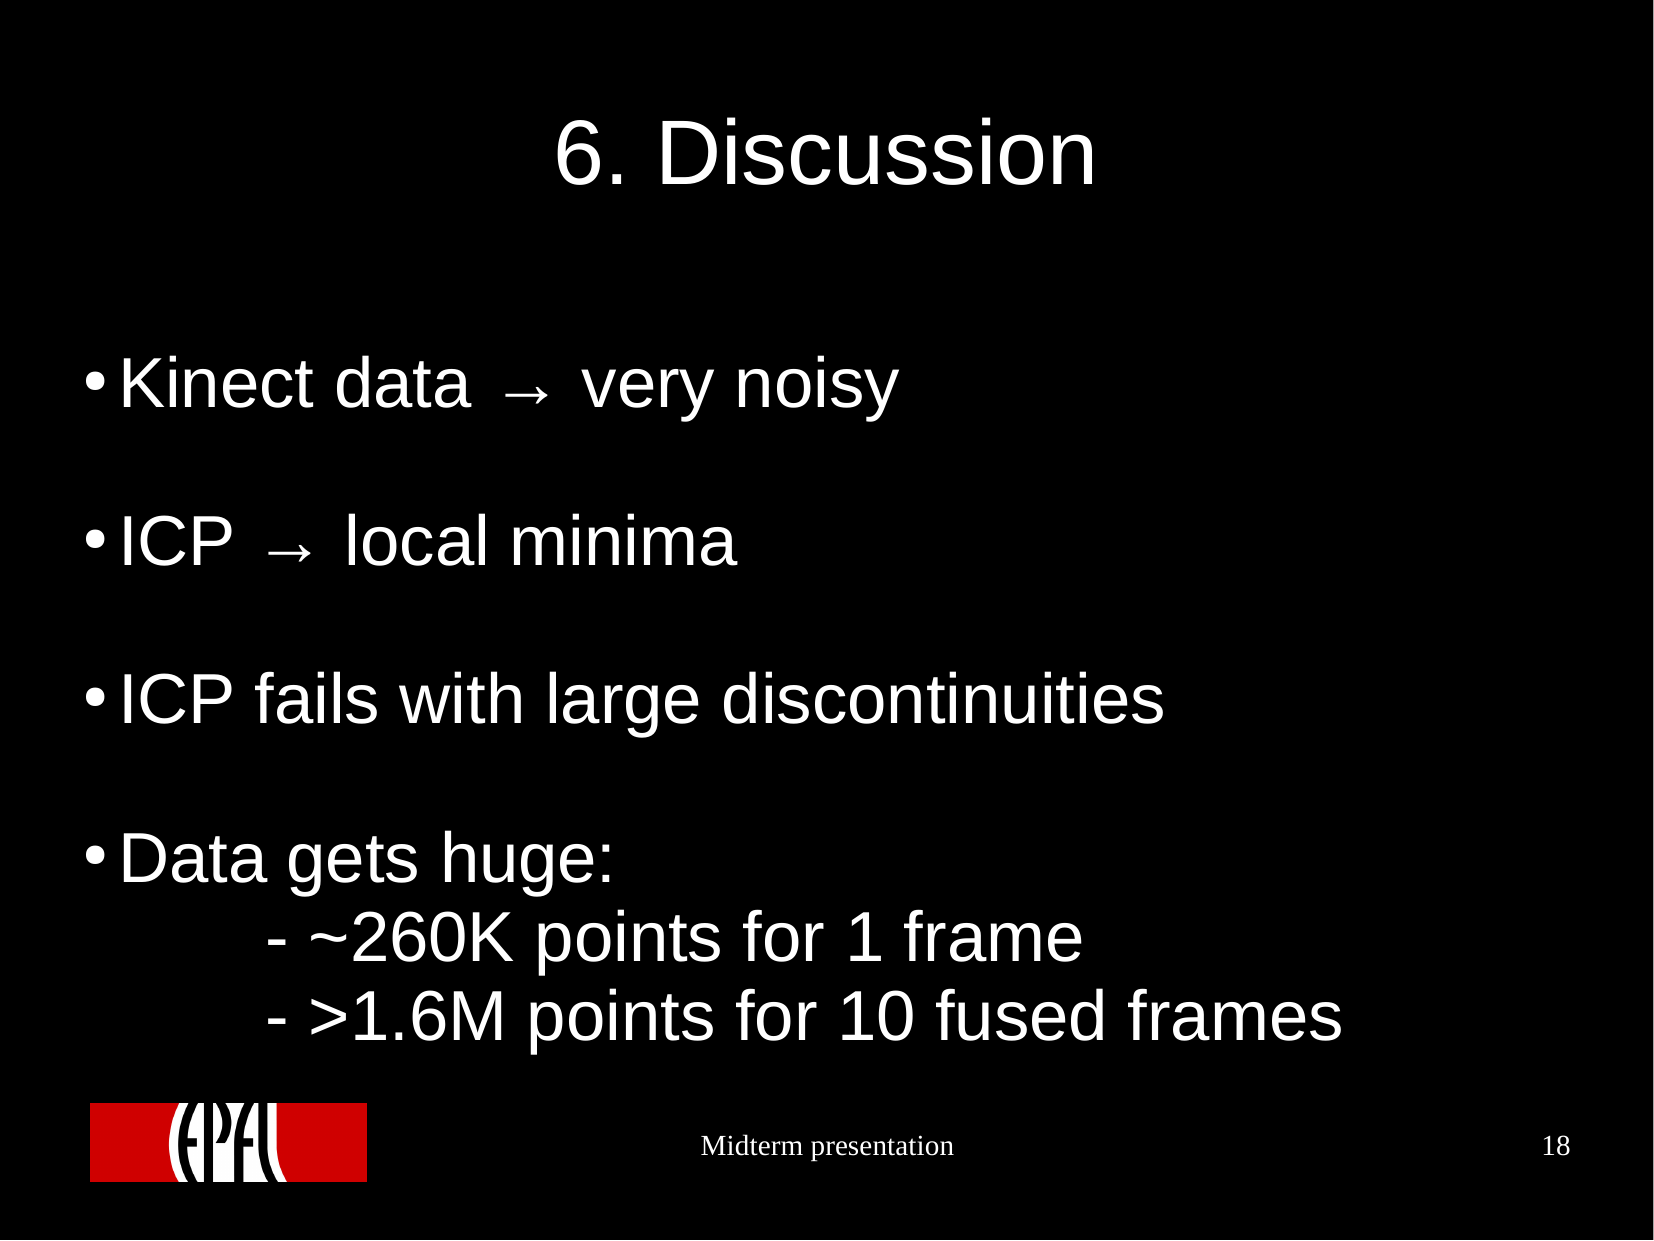

# 6. Discussion
Kinect data → very noisy
ICP → local minima
ICP fails with large discontinuities
Data gets huge:
		- ~260K points for 1 frame
		- >1.6M points for 10 fused frames
Midterm presentation
18